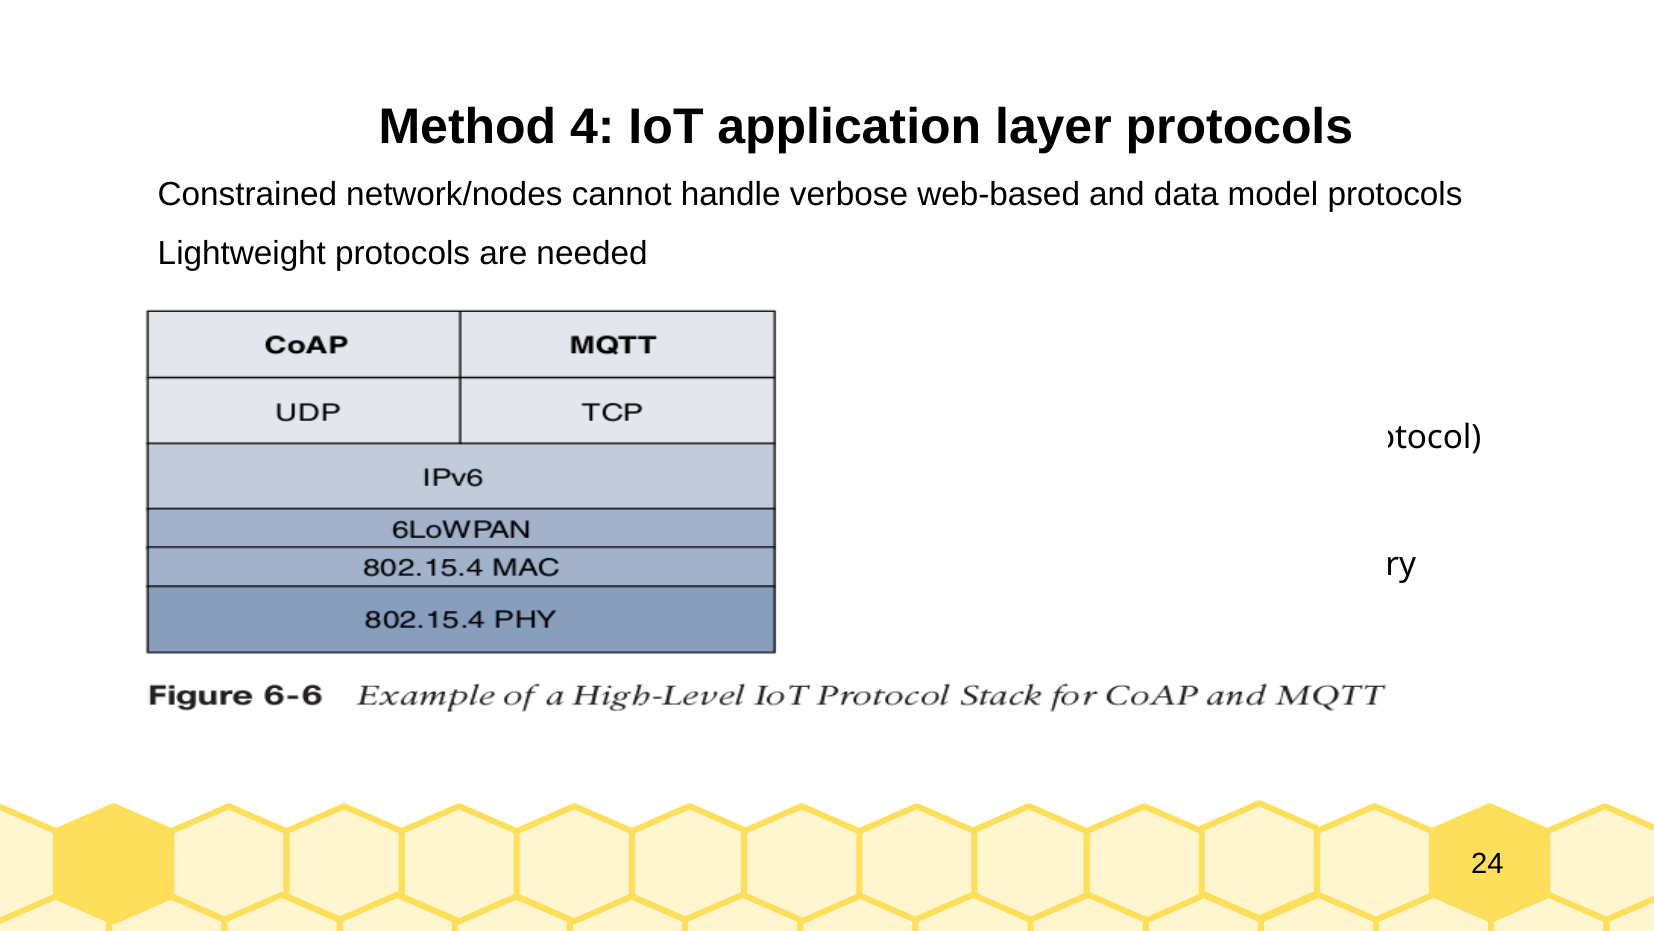

# Method 4: IoT application layer protocols
Constrained network/nodes cannot handle verbose web-based and data model protocols
Lightweight protocols are needed
.
 - CoAP (Constrained Application Protocol)
 		Usually Deployed over UDP
 - MQTT(Message Queuing Telemetry Transport)
 	Usually Deployed over TCP